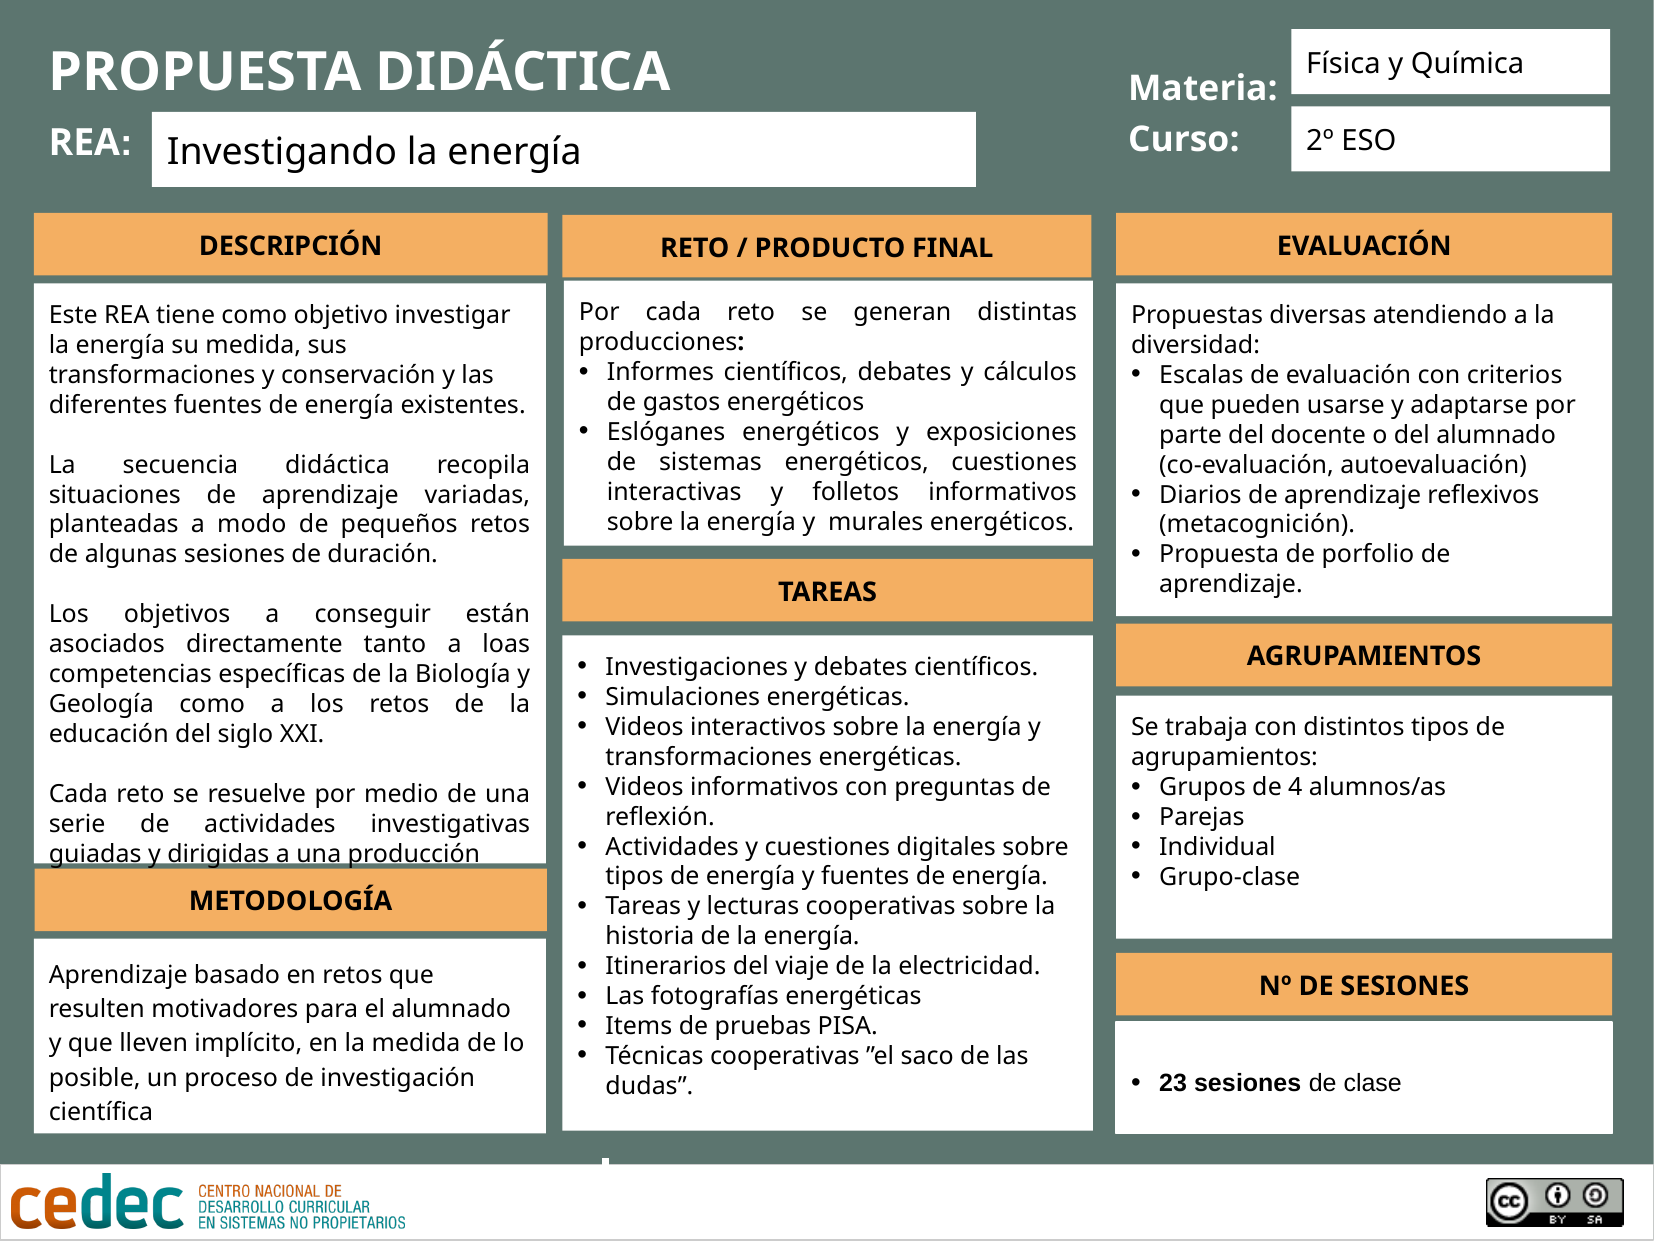

PROPUESTA DIDÁCTICA
Física y Química
Materia:
2º ESO
Curso:
REA:
Investigando la energía
DESCRIPCIÓN
EVALUACIÓN
RETO / PRODUCTO FINAL
Por cada reto se generan distintas producciones:
Informes científicos, debates y cálculos de gastos energéticos
Eslóganes energéticos y exposiciones de sistemas energéticos, cuestiones interactivas y folletos informativos sobre la energía y murales energéticos.
Este REA tiene como objetivo investigar la energía su medida, sus transformaciones y conservación y las diferentes fuentes de energía existentes.
La secuencia didáctica recopila situaciones de aprendizaje variadas, planteadas a modo de pequeños retos de algunas sesiones de duración.
Los objetivos a conseguir están asociados directamente tanto a loas competencias específicas de la Biología y Geología como a los retos de la educación del siglo XXI.
Cada reto se resuelve por medio de una serie de actividades investigativas guiadas y dirigidas a una producción
Propuestas diversas atendiendo a la diversidad:
Escalas de evaluación con criterios que pueden usarse y adaptarse por parte del docente o del alumnado (co-evaluación, autoevaluación)
Diarios de aprendizaje reflexivos (metacognición).
Propuesta de porfolio de aprendizaje.
TAREAS
AGRUPAMIENTOS
Investigaciones y debates científicos.
Simulaciones energéticas.
Videos interactivos sobre la energía y transformaciones energéticas.
Videos informativos con preguntas de reflexión.
Actividades y cuestiones digitales sobre tipos de energía y fuentes de energía.
Tareas y lecturas cooperativas sobre la historia de la energía.
Itinerarios del viaje de la electricidad.
Las fotografías energéticas
Items de pruebas PISA.
Técnicas cooperativas ”el saco de las dudas”.
Se trabaja con distintos tipos de agrupamientos:
Grupos de 4 alumnos/as
Parejas
Individual
Grupo-clase
METODOLOGÍA
Aprendizaje basado en retos que resulten motivadores para el alumnado y que lleven implícito, en la medida de lo posible, un proceso de investigación científica
Nº DE SESIONES
23 sesiones de clase